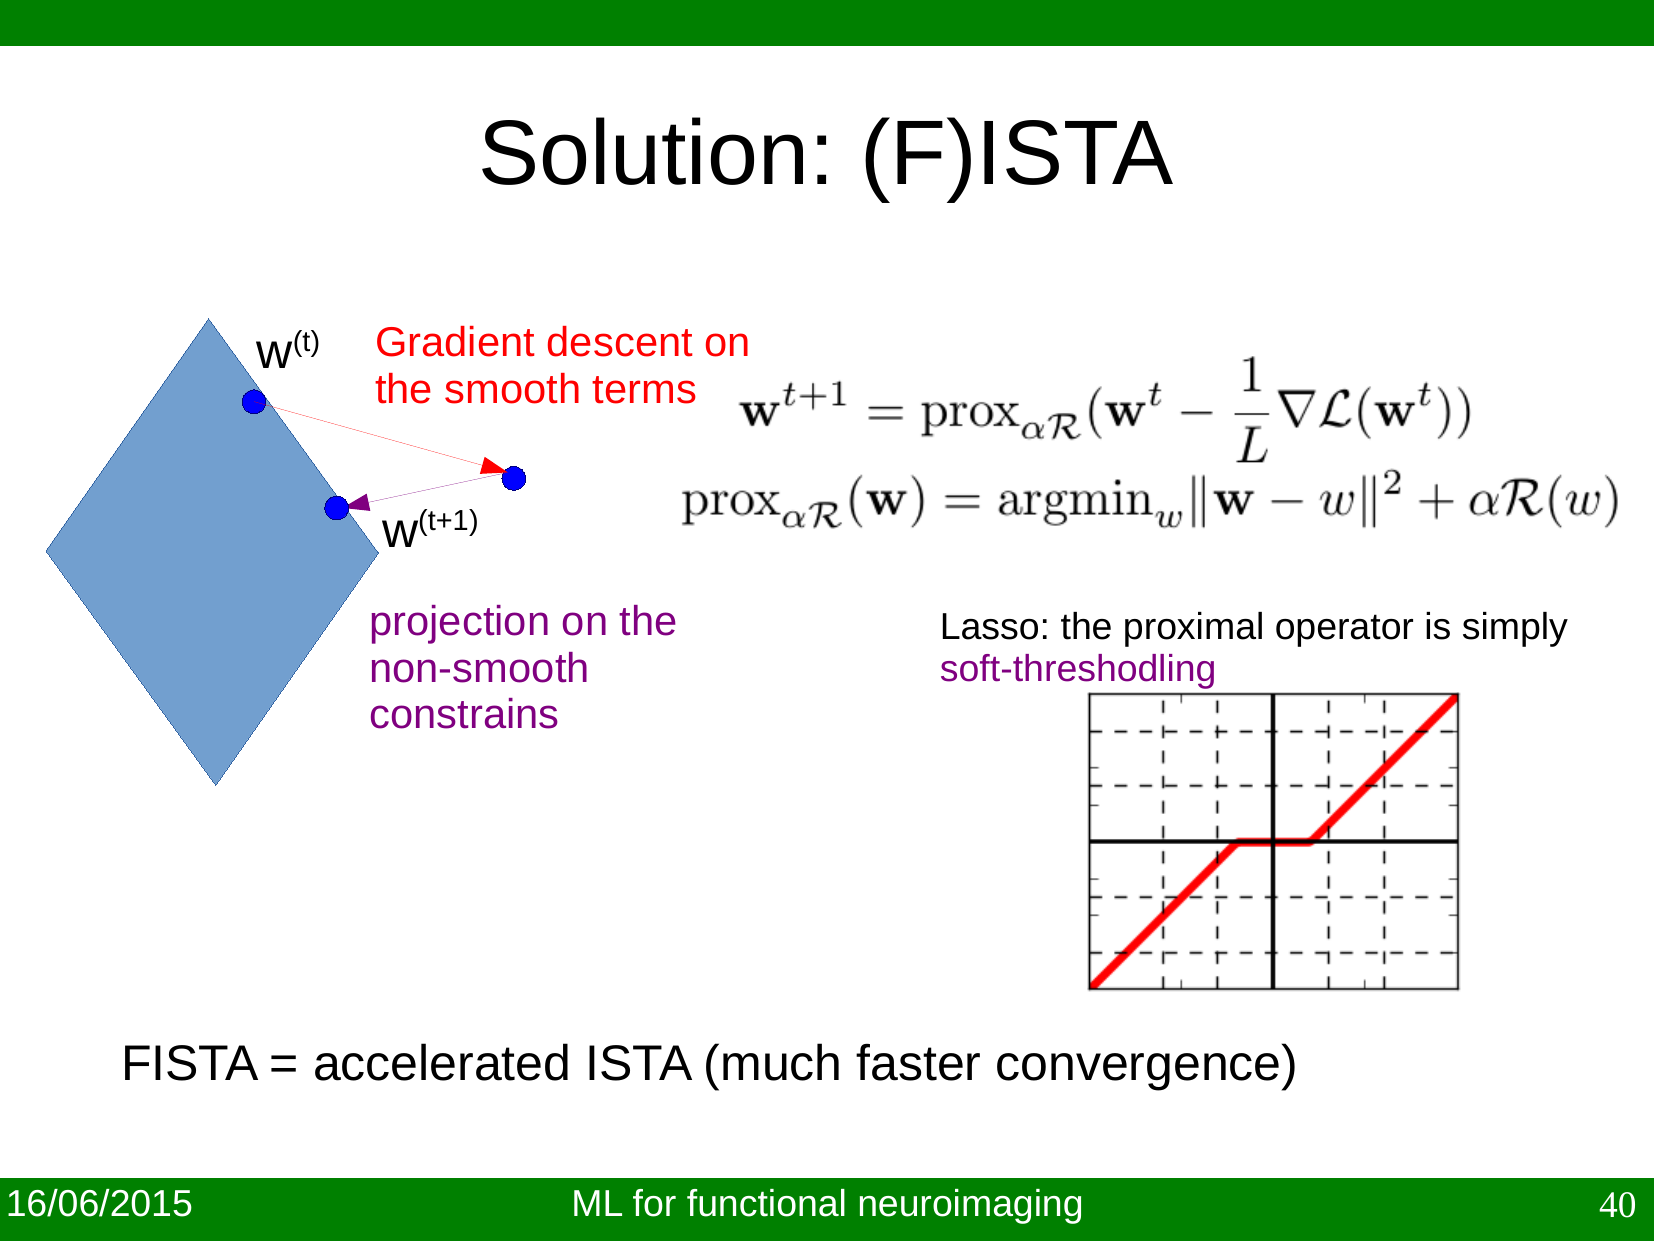

# Solution: (F)ISTA
Gradient descent on the smooth terms
w(t)
w(t+1)
projection on the non-smooth constrains
Lasso: the proximal operator is simply soft-threshodling
FISTA = accelerated ISTA (much faster convergence)
40